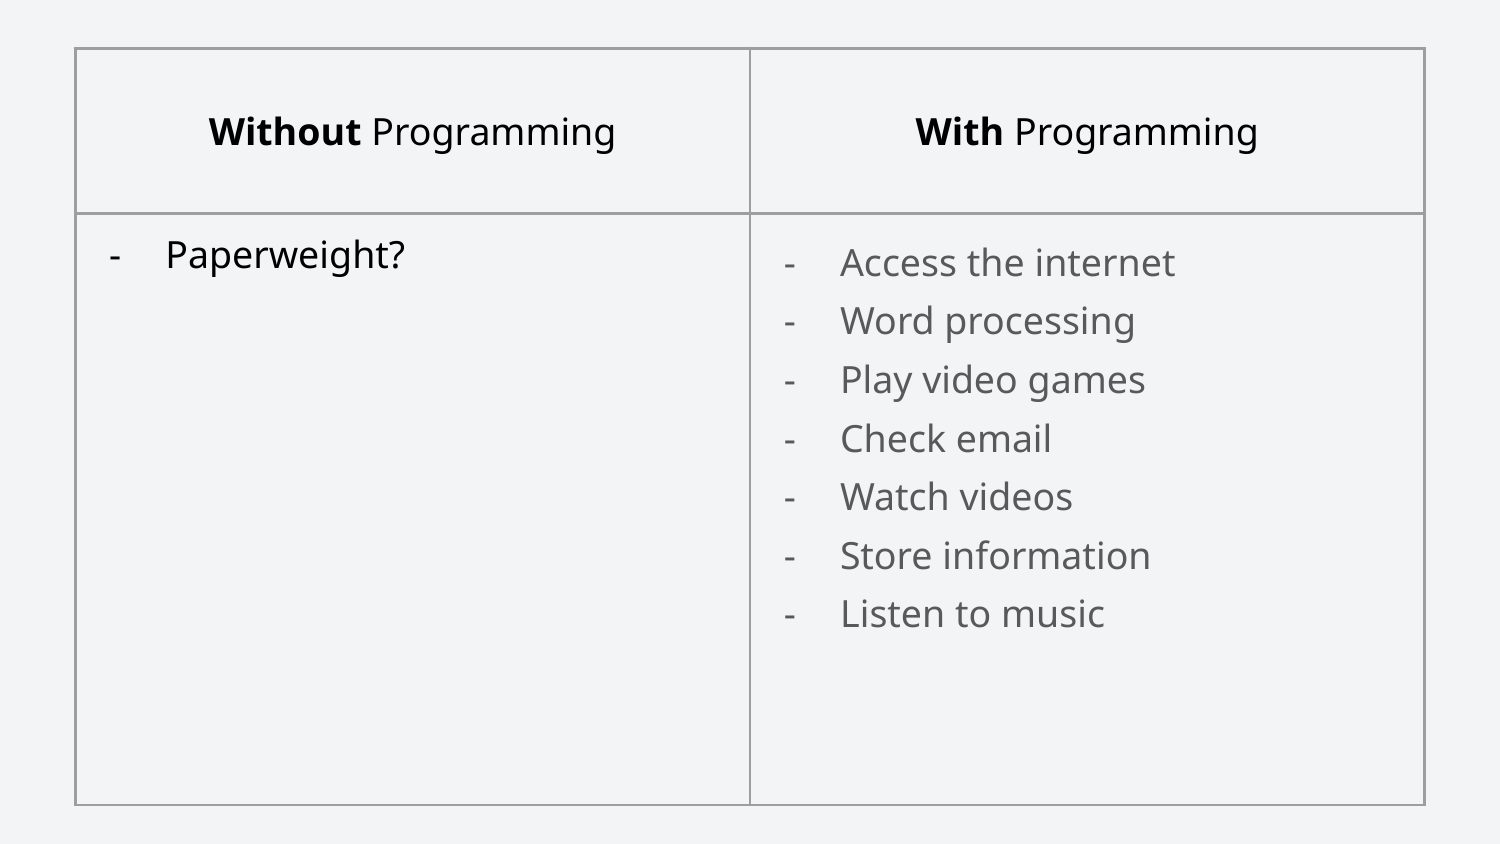

| Without Programming | With Programming |
| --- | --- |
| Paperweight? | Access the internet Word processing Play video games Check email Watch videos Store information Listen to music |